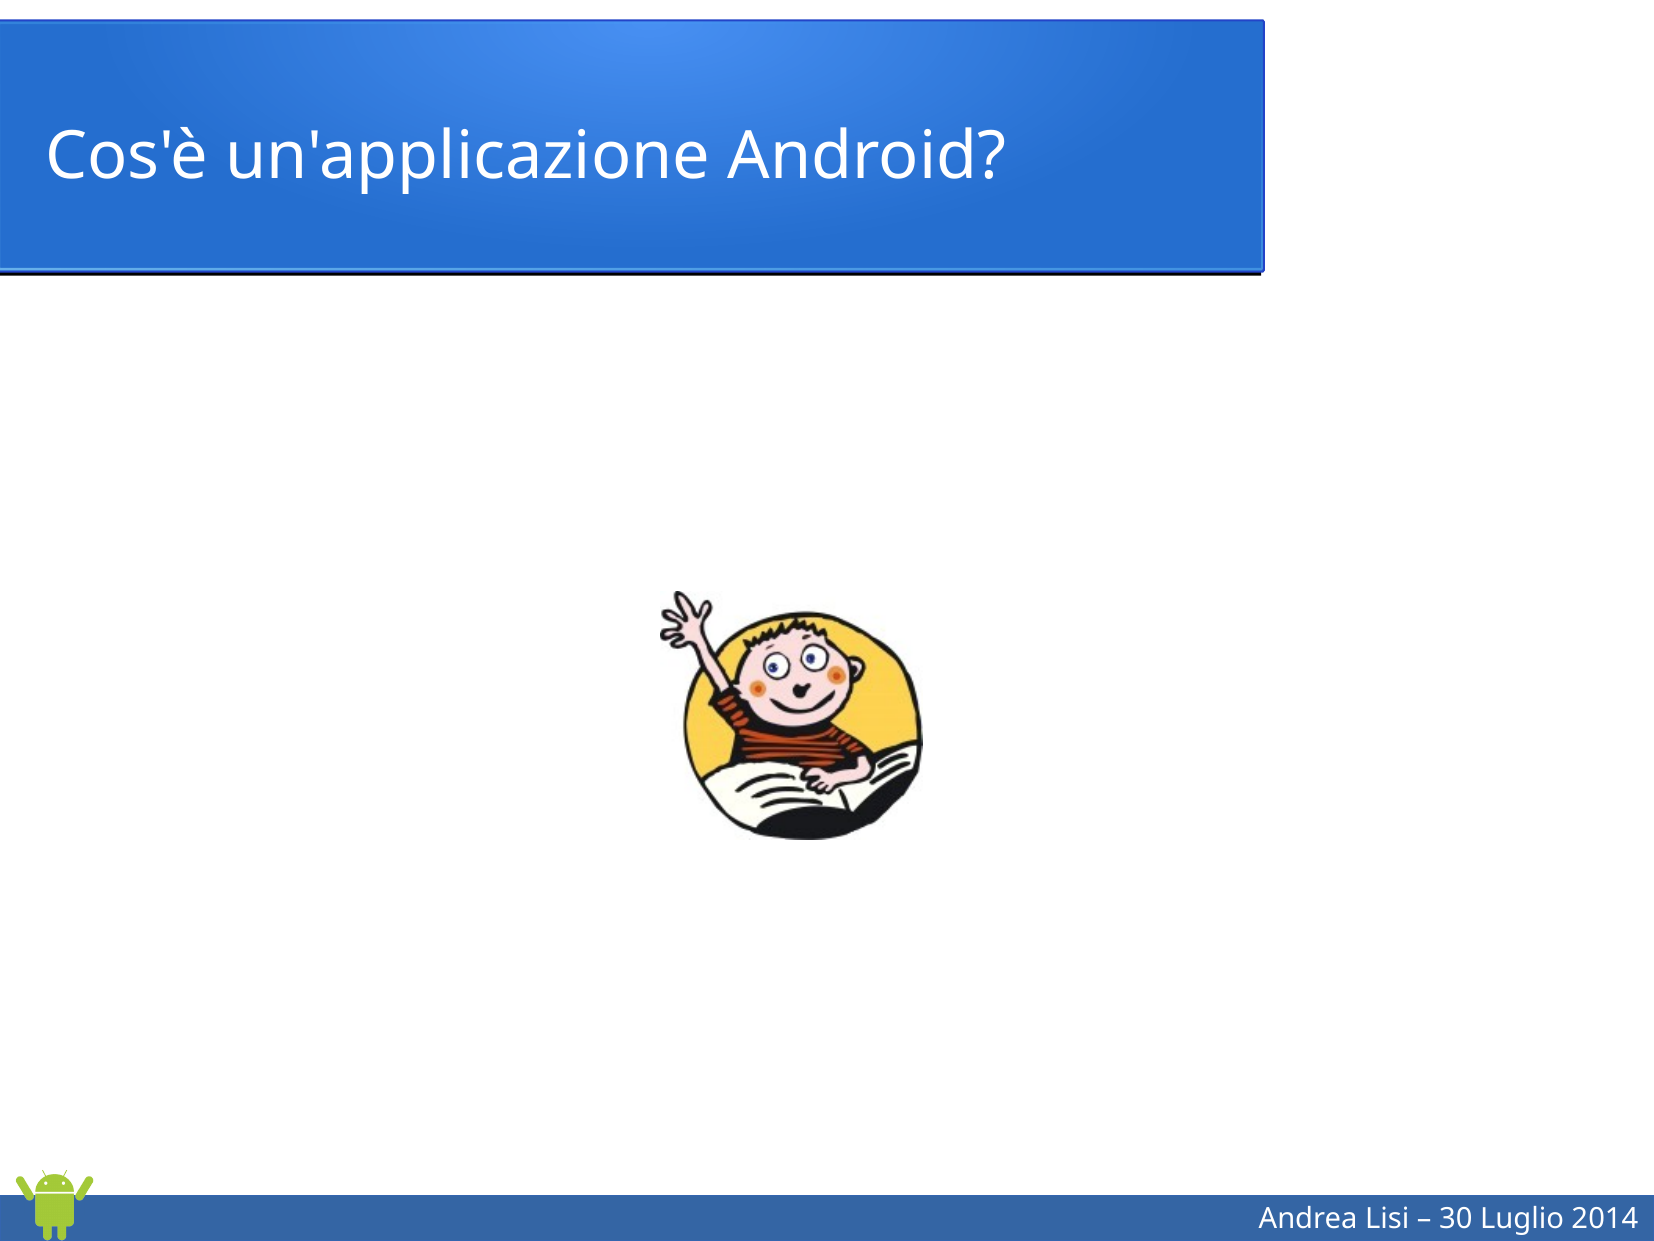

# Cos'è un'applicazione Android?
Andrea Lisi – 30 Luglio 2014